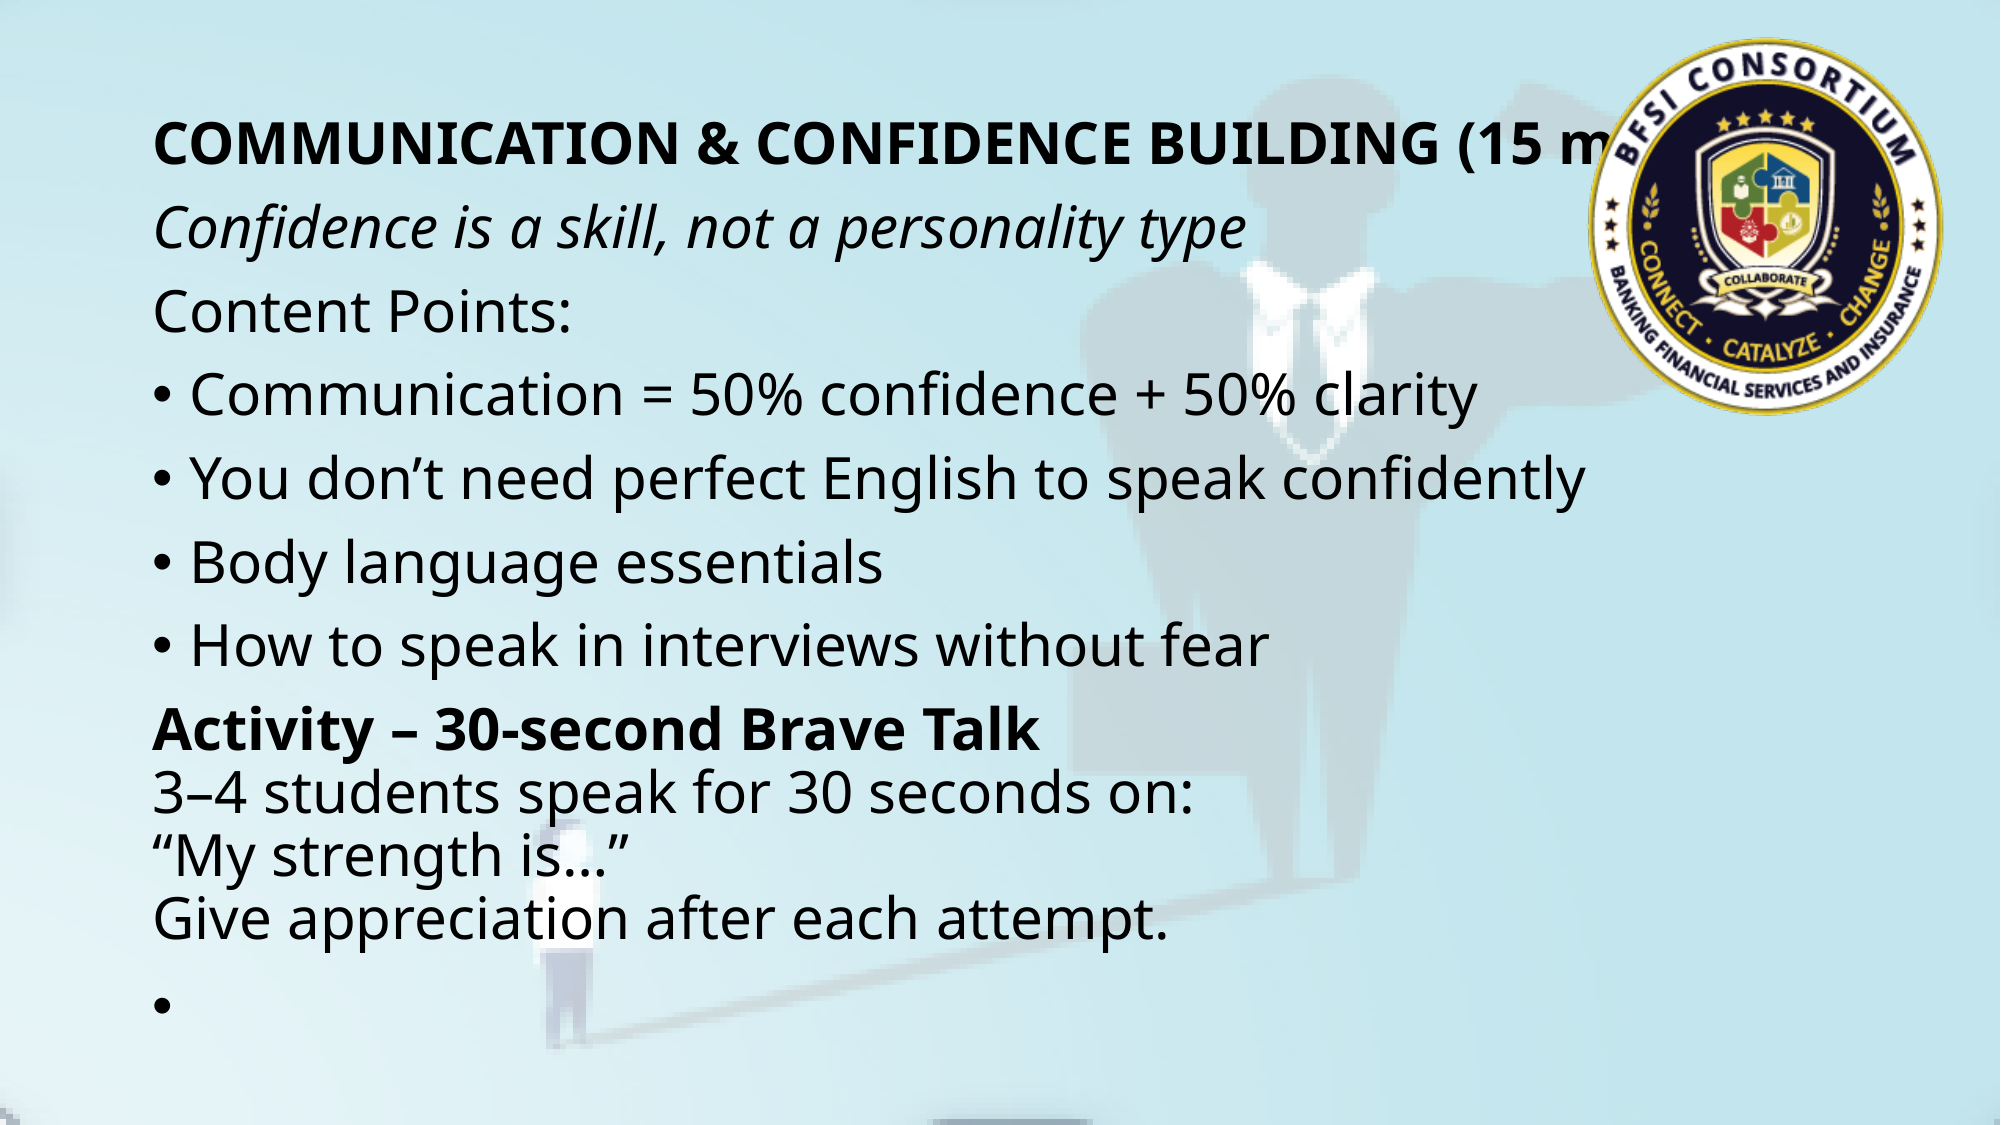

# COMMUNICATION & CONFIDENCE BUILDING (15 mins)
Confidence is a skill, not a personality type
Content Points:
Communication = 50% confidence + 50% clarity
You don’t need perfect English to speak confidently
Body language essentials
How to speak in interviews without fear
Activity – 30-second Brave Talk
3–4 students speak for 30 seconds on:
“My strength is…”
Give appreciation after each attempt.